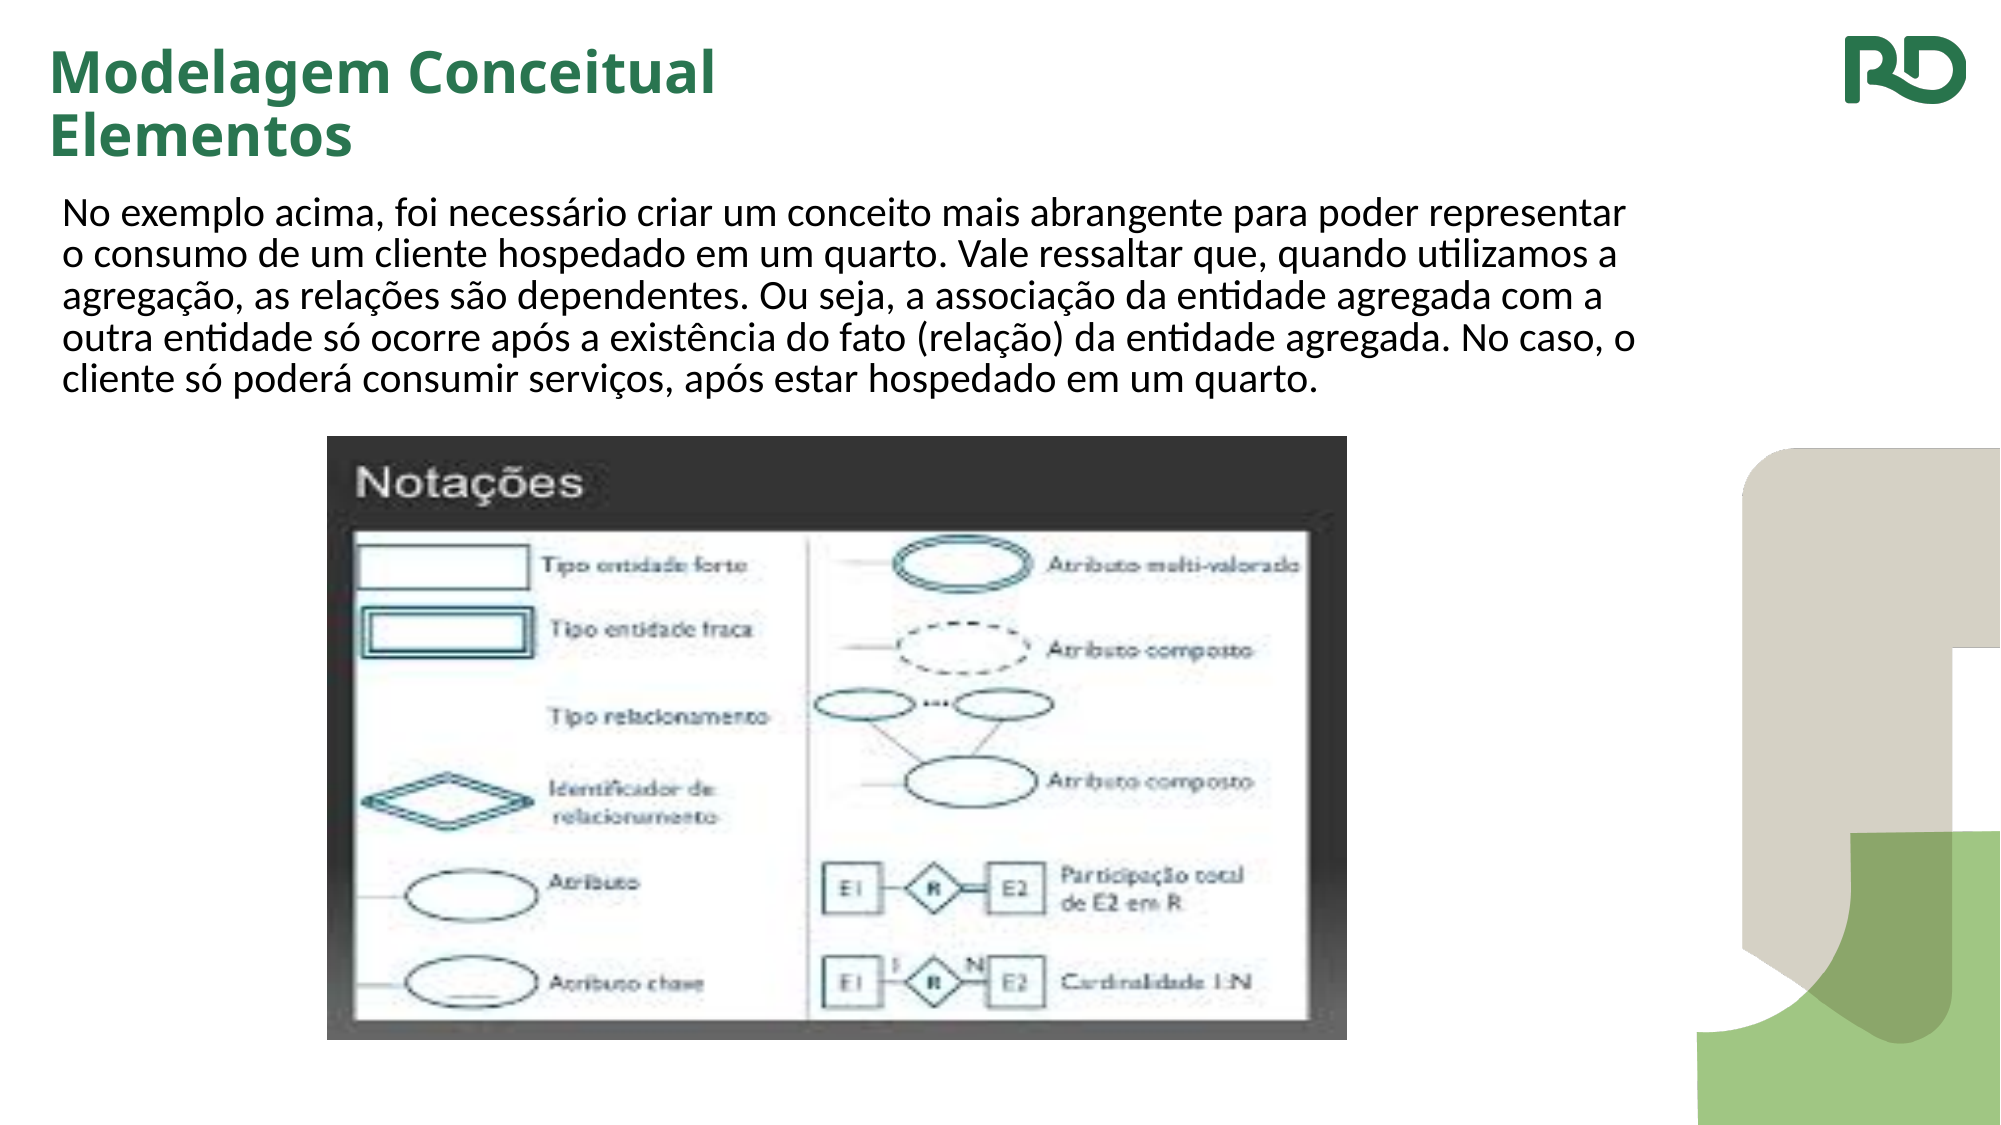

Modelagem Conceitual
Elementos
No exemplo acima, foi necessário criar um conceito mais abrangente para poder representar o consumo de um cliente hospedado em um quarto. Vale ressaltar que, quando utilizamos a agregação, as relações são dependentes. Ou seja, a associação da entidade agregada com a outra entidade só ocorre após a existência do fato (relação) da entidade agregada. No caso, o cliente só poderá consumir serviços, após estar hospedado em um quarto.